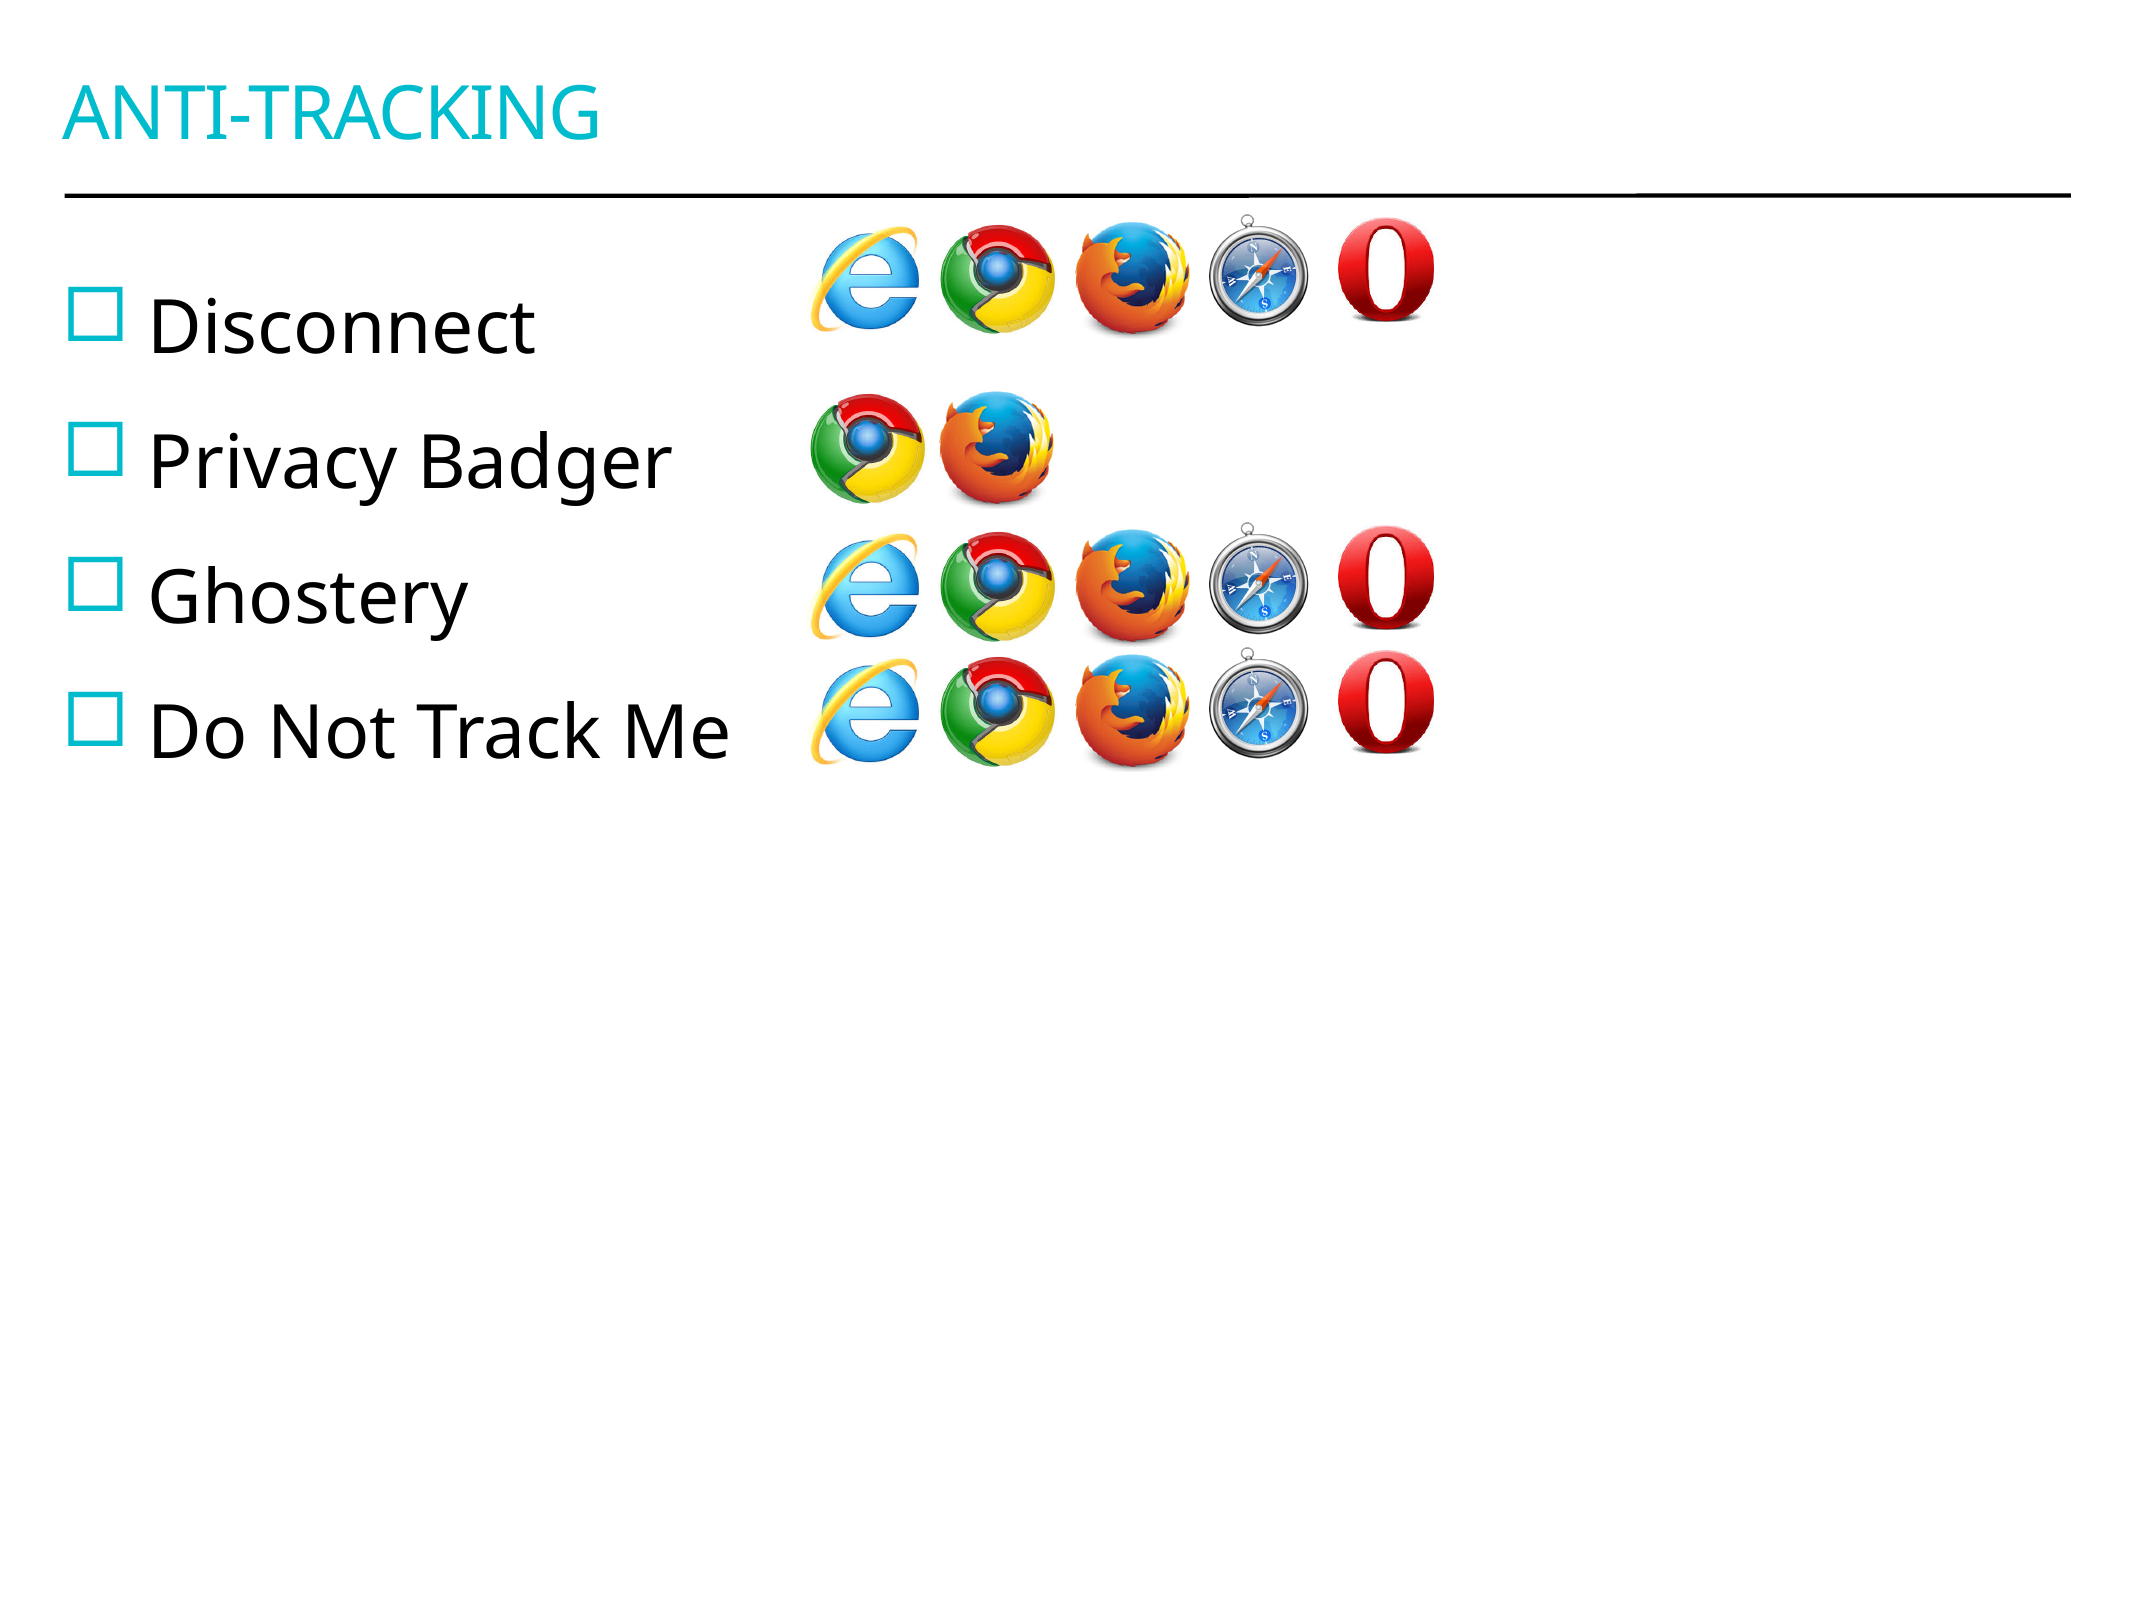

Anti-tracking
Disconnect
Privacy Badger
Ghostery
Do Not Track Me